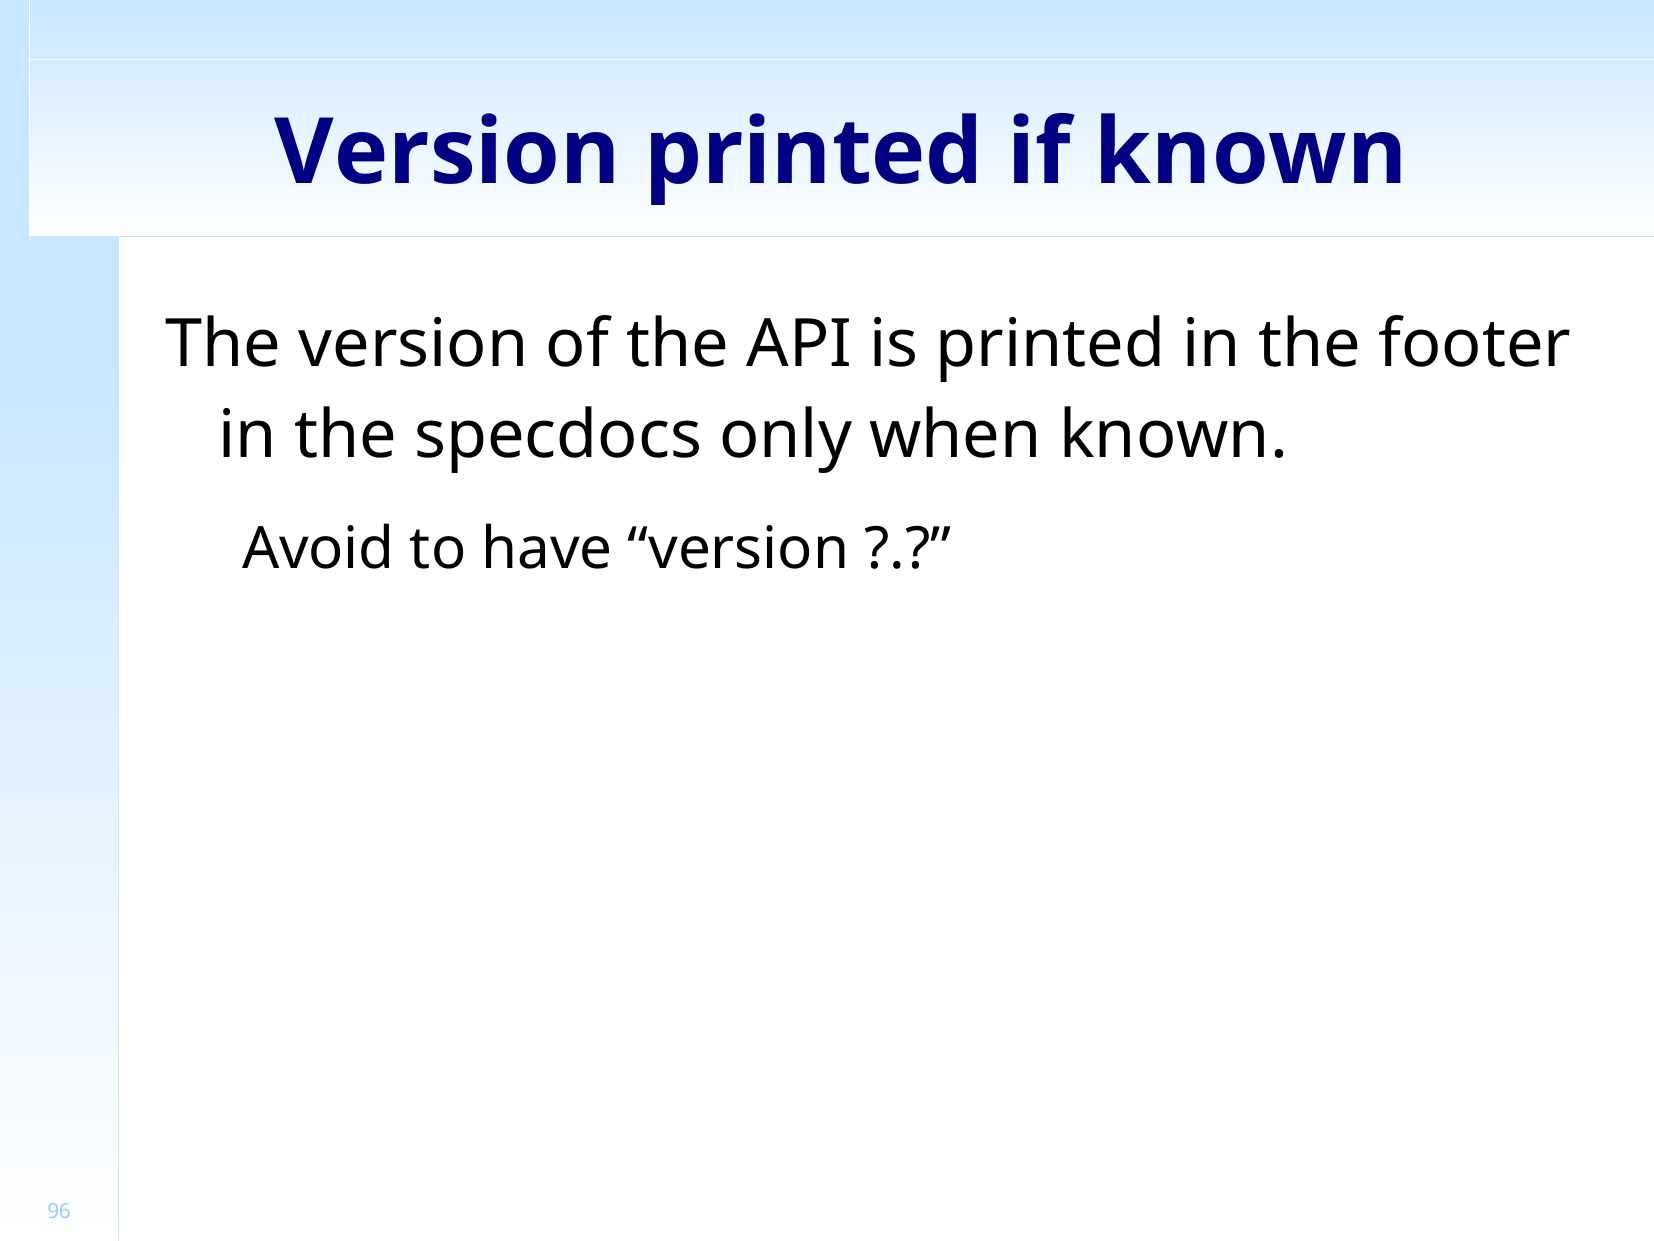

# Version printed if known
The version of the API is printed in the footer in the specdocs only when known.
Avoid to have “version ?.?”